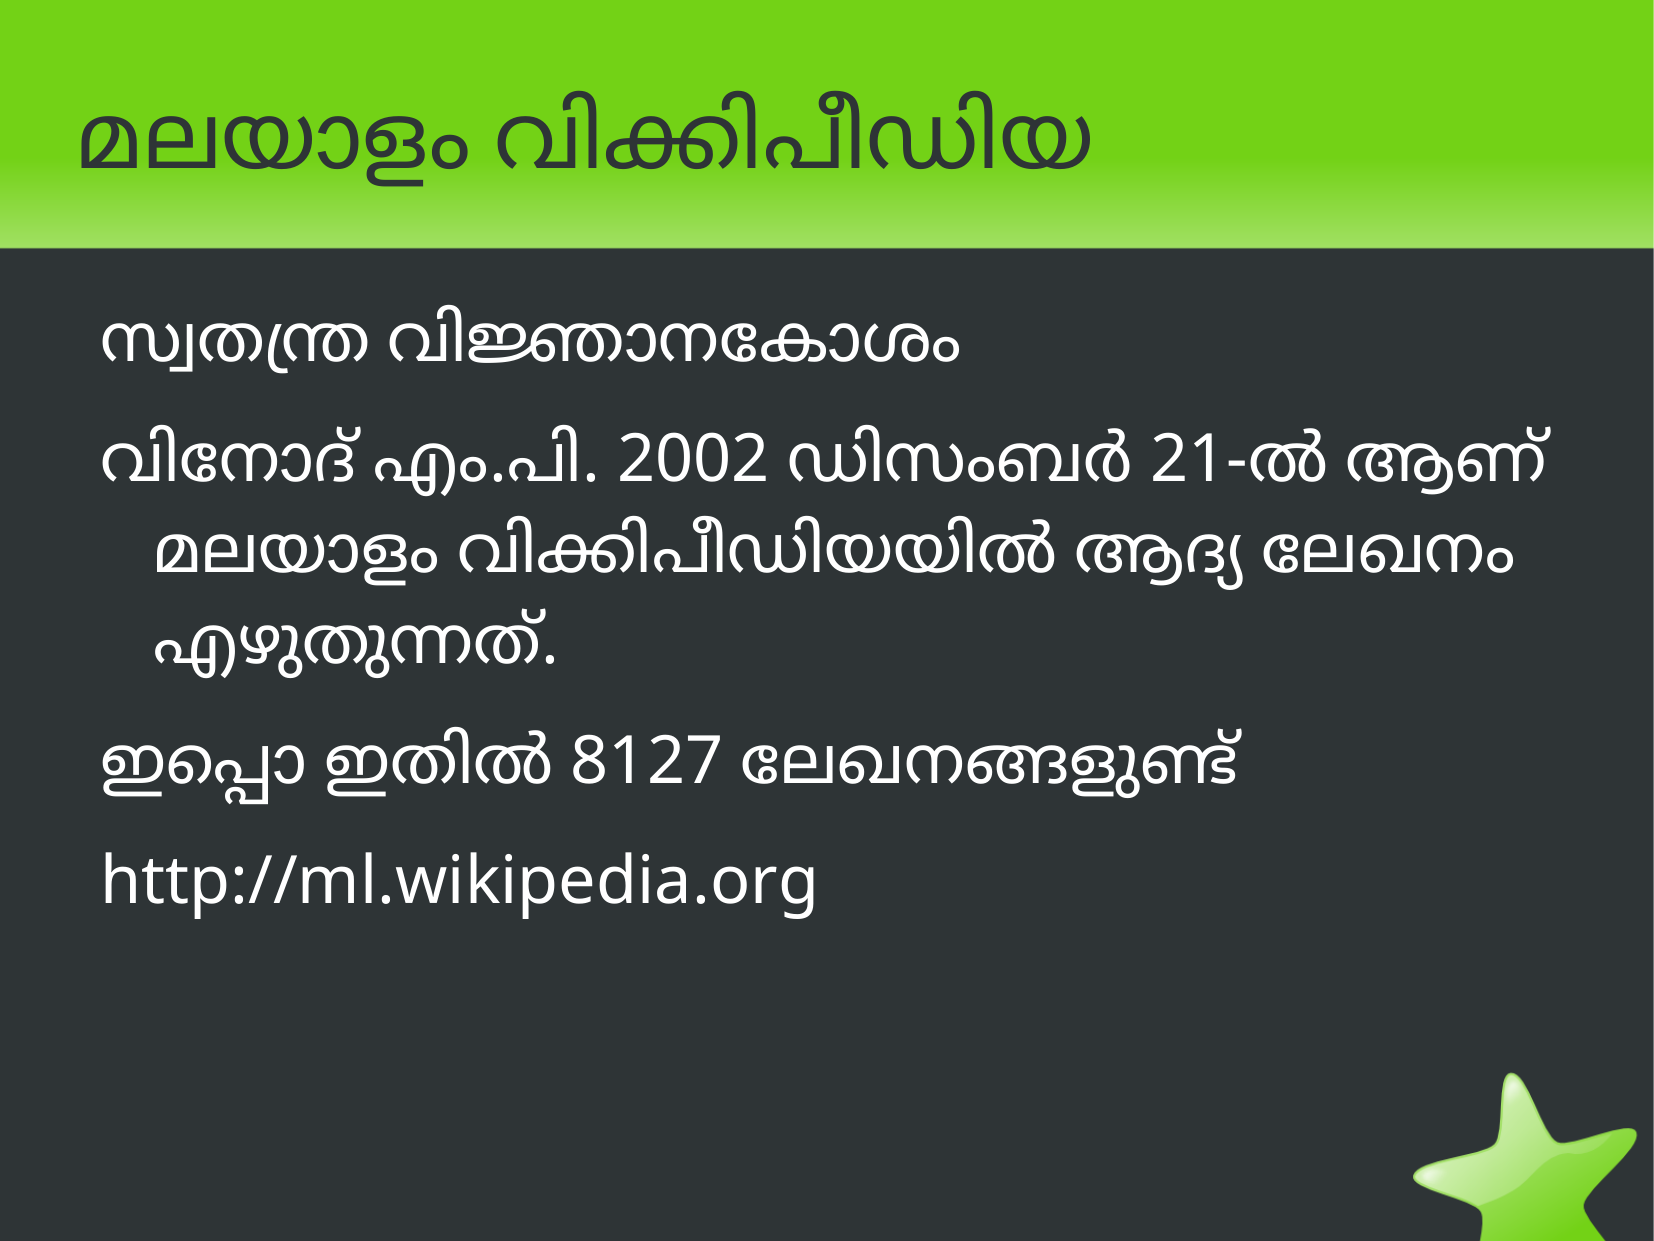

# മലയാളം വിക്കിപീഡിയ
സ്വതന്ത്ര വിജ്ഞാനകോശം
വിനോദ് എം.പി. 2002 ഡിസംബര്‍ 21-ല്‍ ആണ് മലയാളം വിക്കിപീഡിയയില്‍ ആദ്യ ലേഖനം എഴുതുന്നത്‌.
ഇപ്പൊ ഇതില്‍ 8127 ലേഖനങ്ങളുണ്ട്
http://ml.wikipedia.org